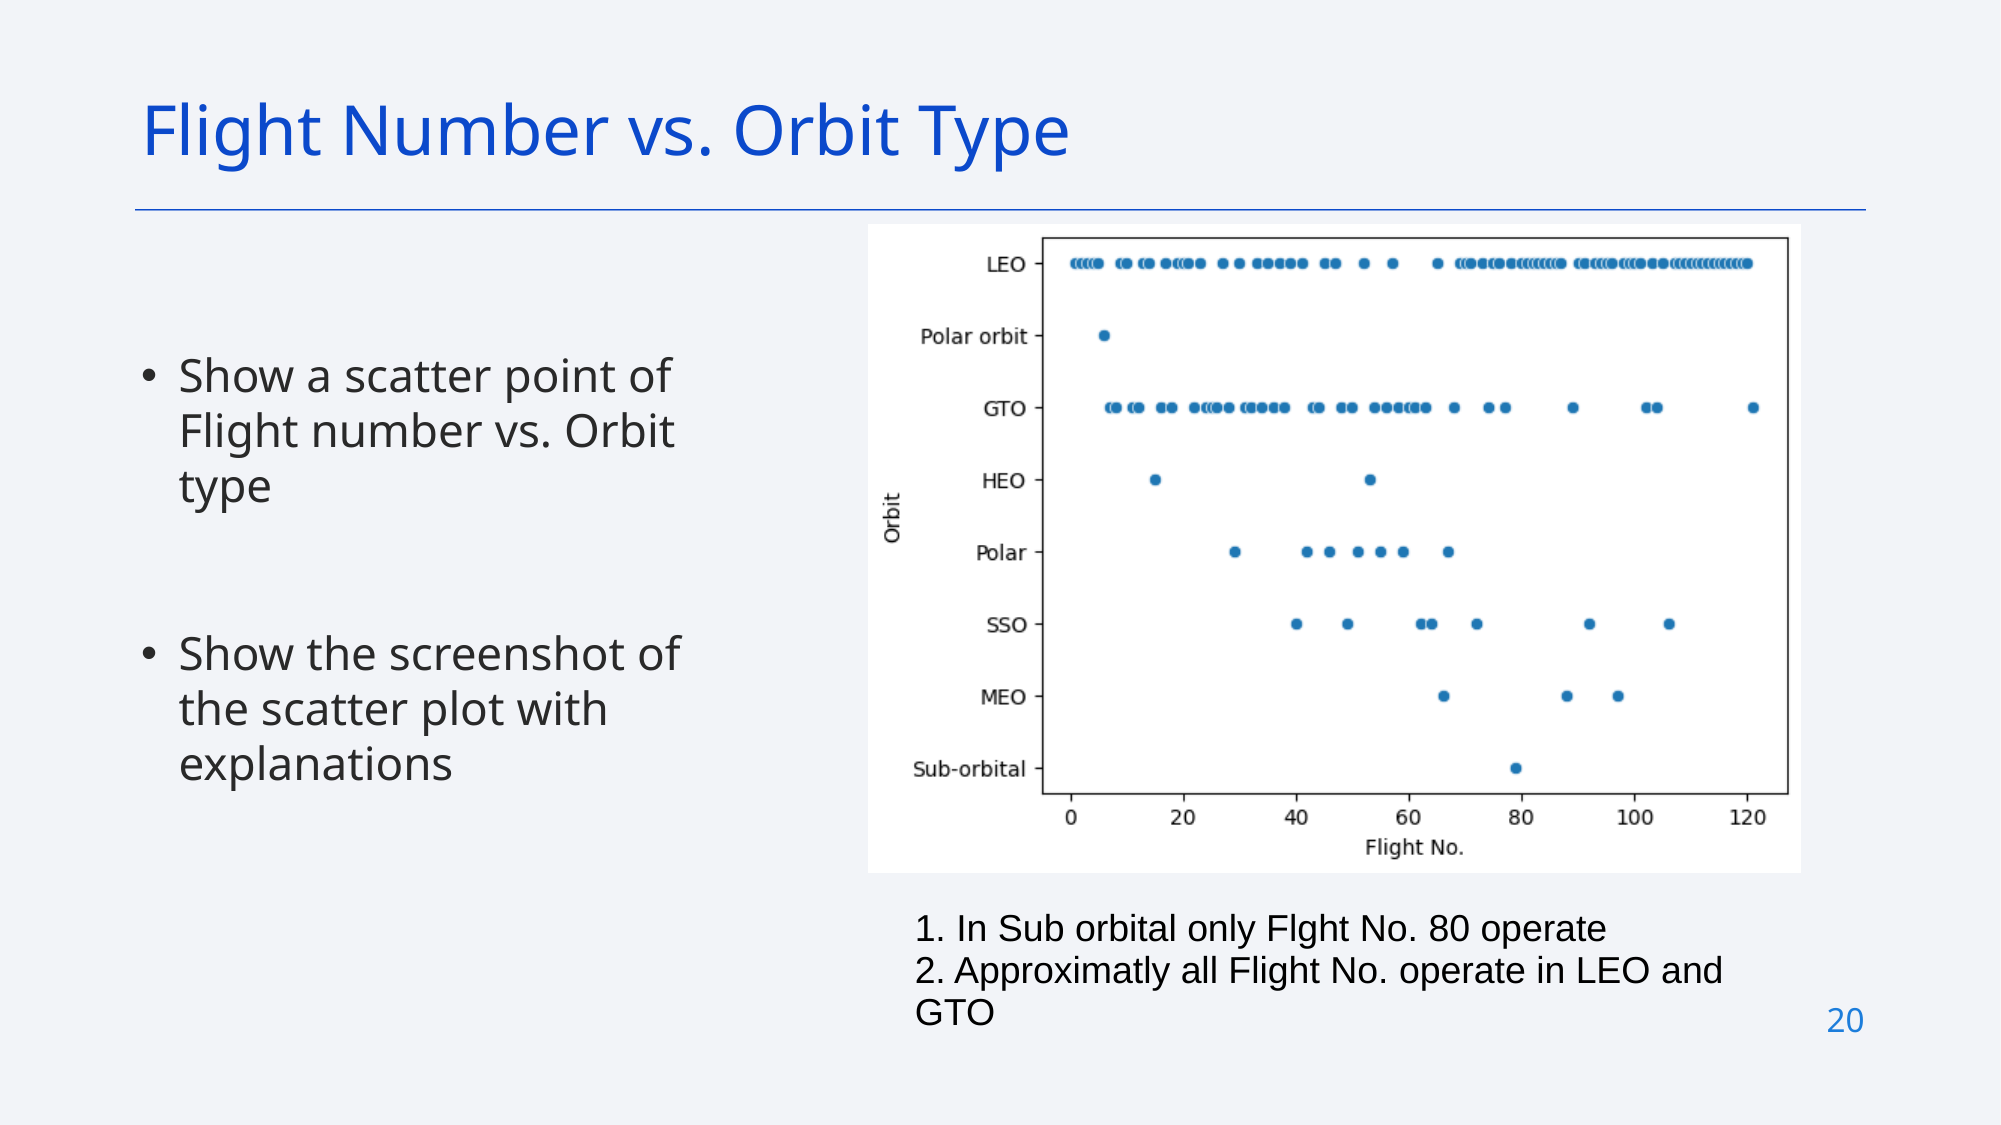

Flight Number vs. Orbit Type
# Show a scatter point of Flight number vs. Orbit type
Show the screenshot of the scatter plot with explanations
1. In Sub orbital only Flght No. 80 operate
2. Approximatly all Flight No. operate in LEO and GTO
20